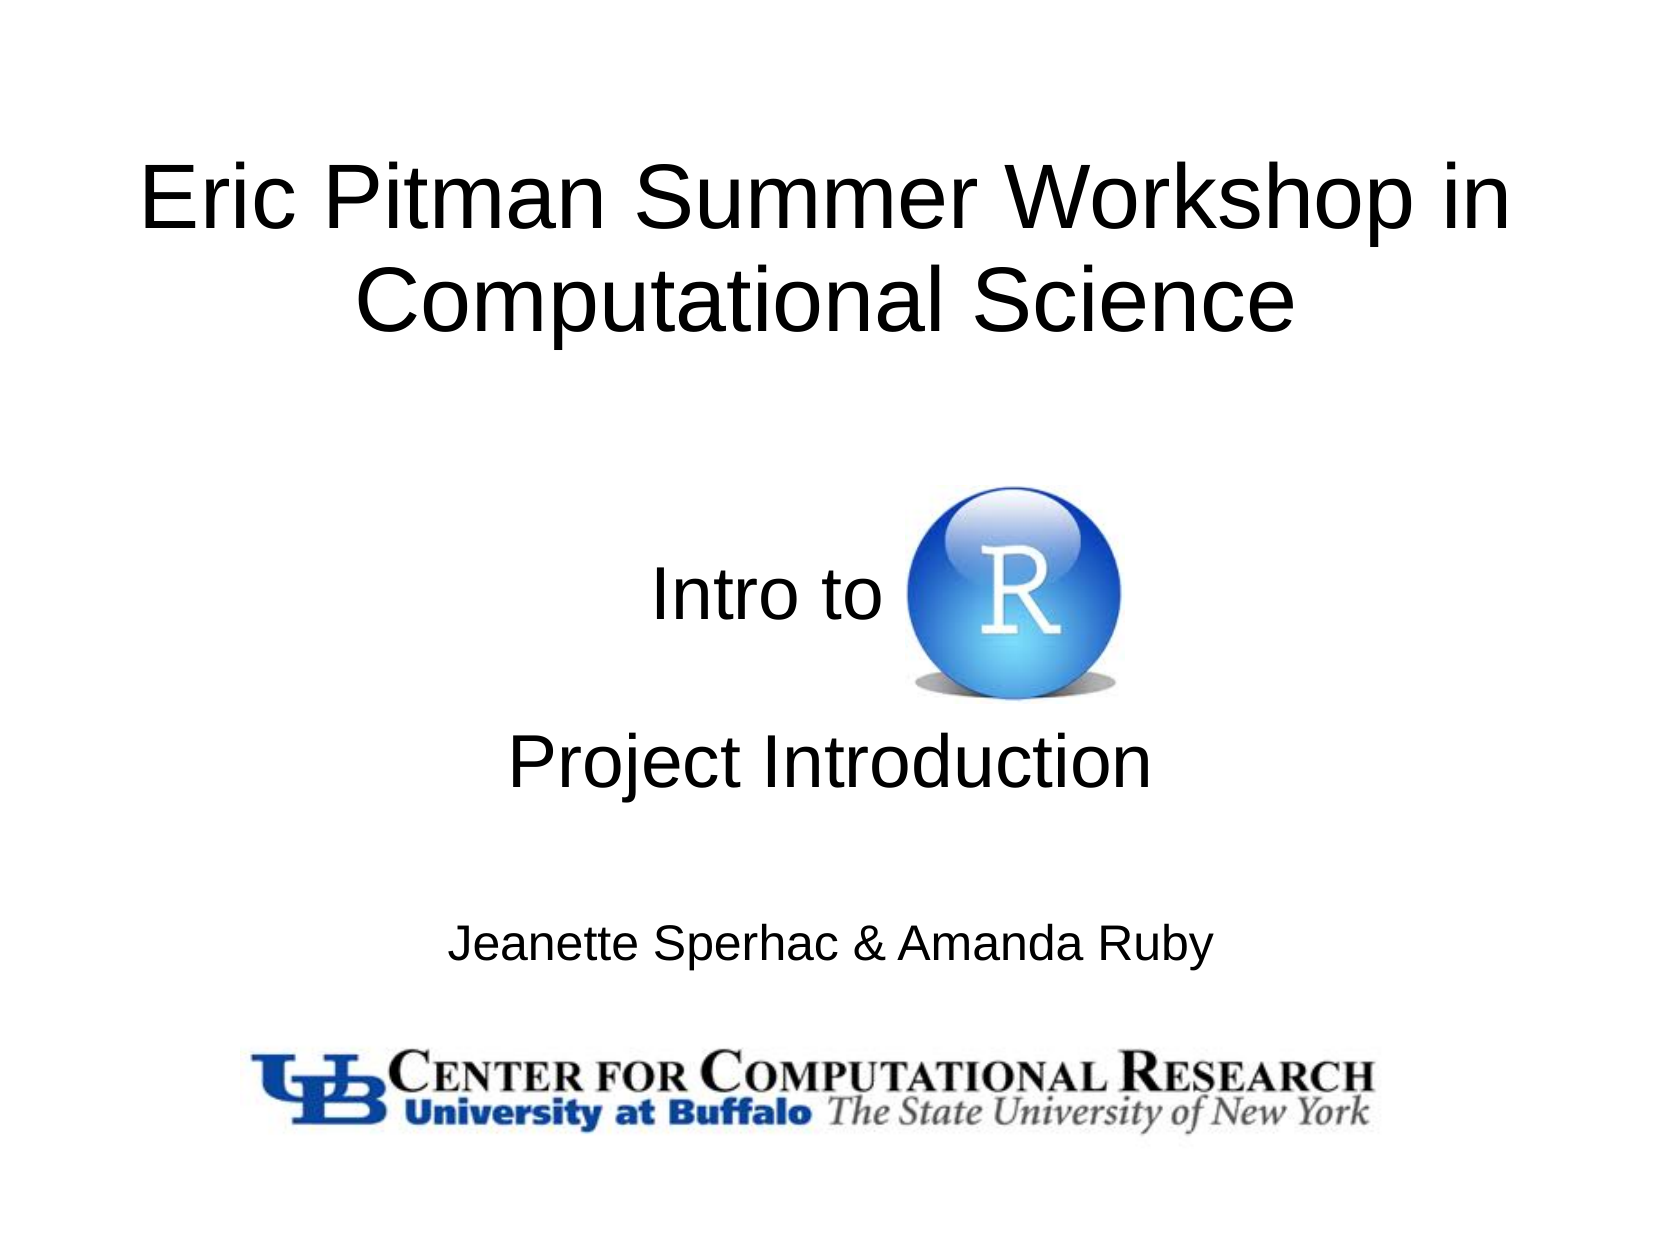

# Eric Pitman Summer Workshop in Computational Science
						Intro to
Project Introduction
Jeanette Sperhac & Amanda Ruby